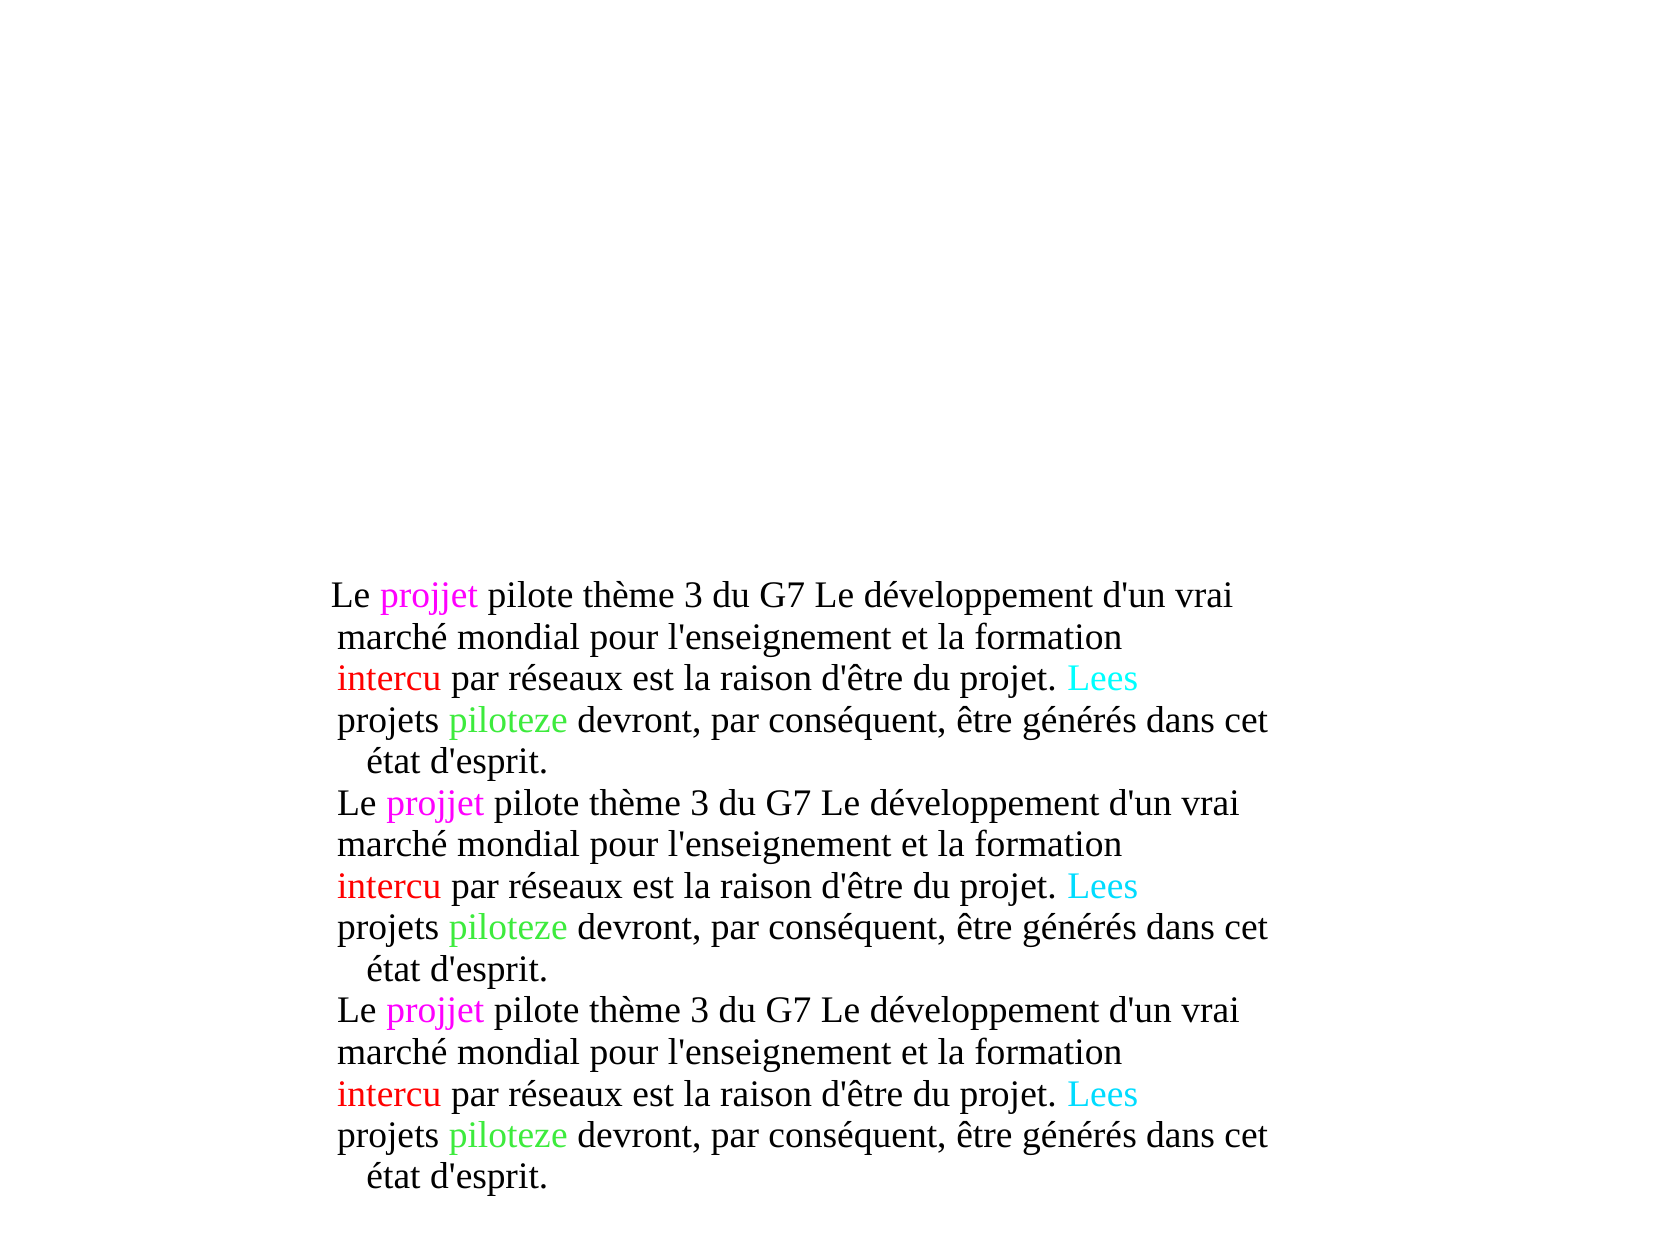

Le projjet pilote thème 3 du G7 Le développement d'un vrai
marché mondial pour l'enseignement et la formation
intercu par réseaux est la raison d'être du projet. Lees
projets piloteze devront, par conséquent, être générés dans cet état d'esprit.
Le projjet pilote thème 3 du G7 Le développement d'un vrai
marché mondial pour l'enseignement et la formation
intercu par réseaux est la raison d'être du projet. Lees
projets piloteze devront, par conséquent, être générés dans cet état d'esprit.
Le projjet pilote thème 3 du G7 Le développement d'un vrai
marché mondial pour l'enseignement et la formation
intercu par réseaux est la raison d'être du projet. Lees
projets piloteze devront, par conséquent, être générés dans cet état d'esprit.